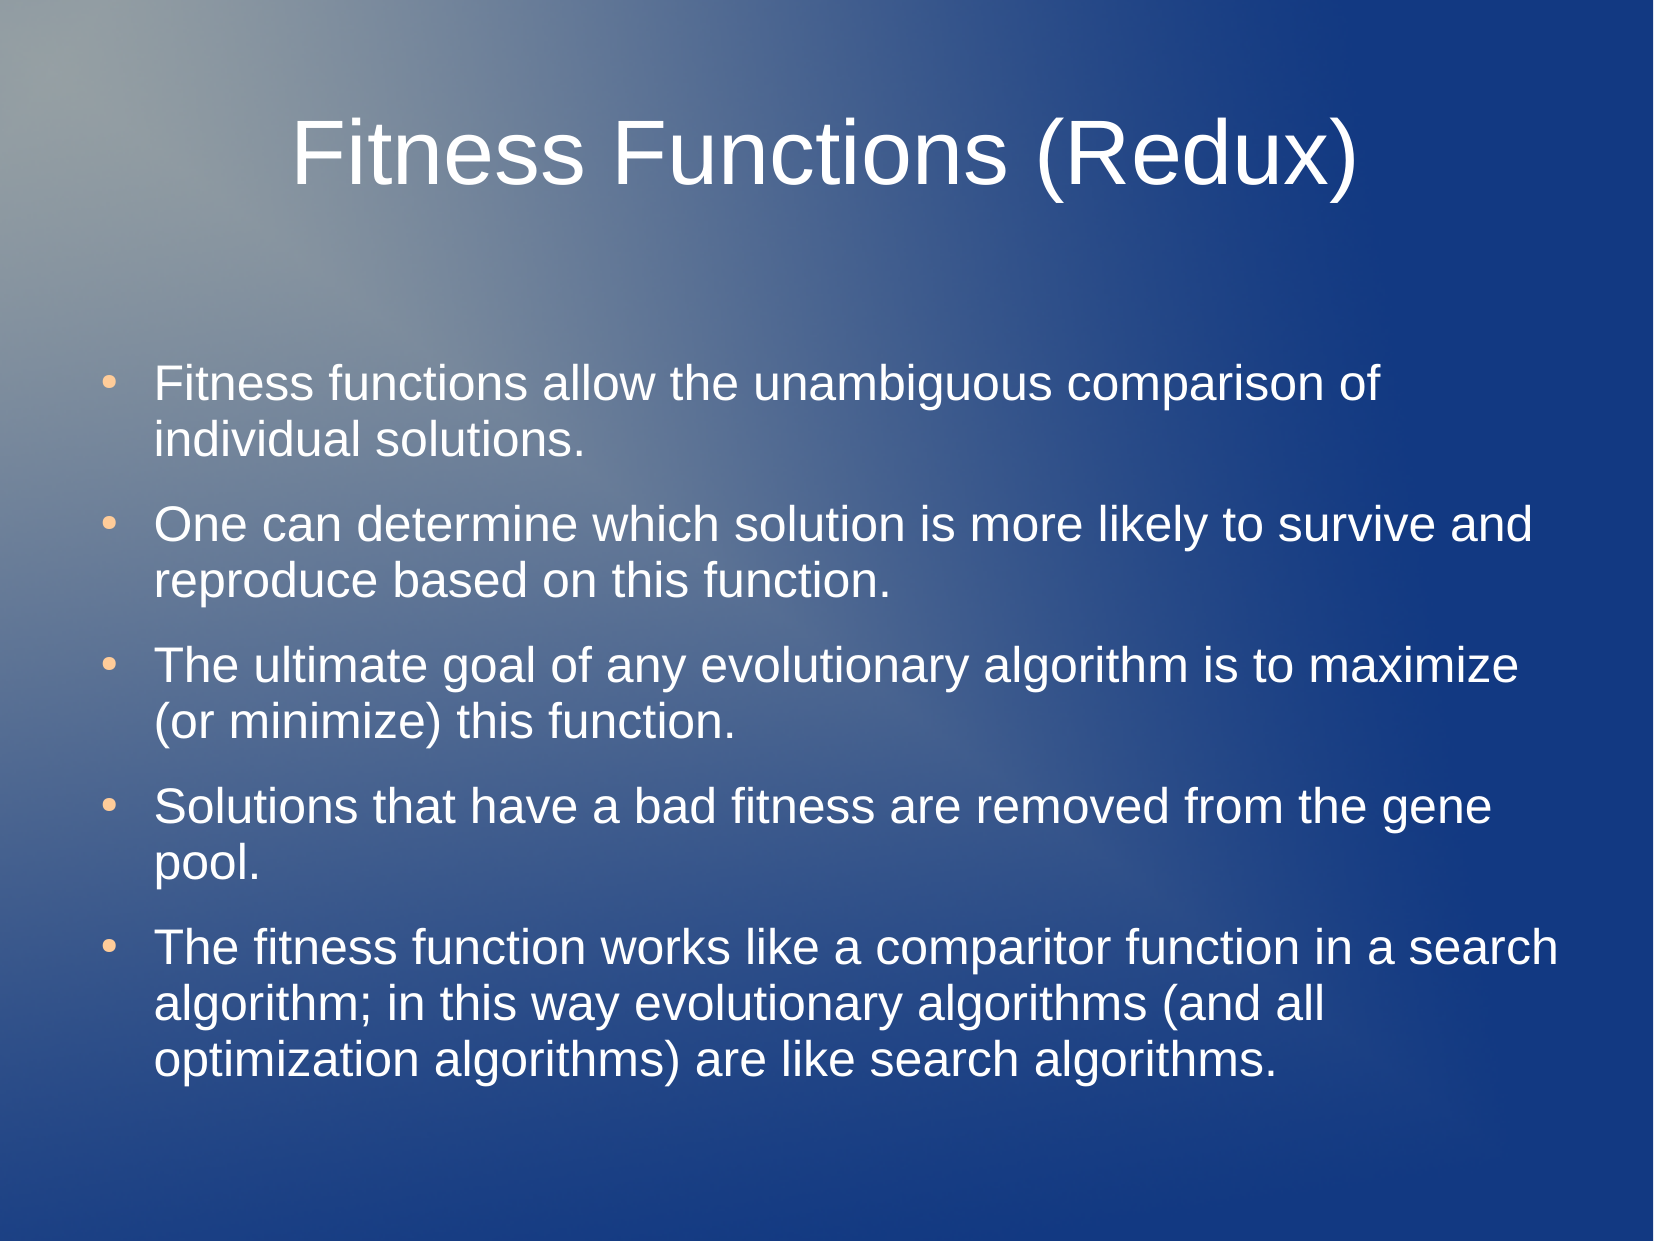

# Fitness Functions (Redux)
Fitness functions allow the unambiguous comparison of individual solutions.
One can determine which solution is more likely to survive and reproduce based on this function.
The ultimate goal of any evolutionary algorithm is to maximize (or minimize) this function.
Solutions that have a bad fitness are removed from the gene pool.
The fitness function works like a comparitor function in a search algorithm; in this way evolutionary algorithms (and all optimization algorithms) are like search algorithms.